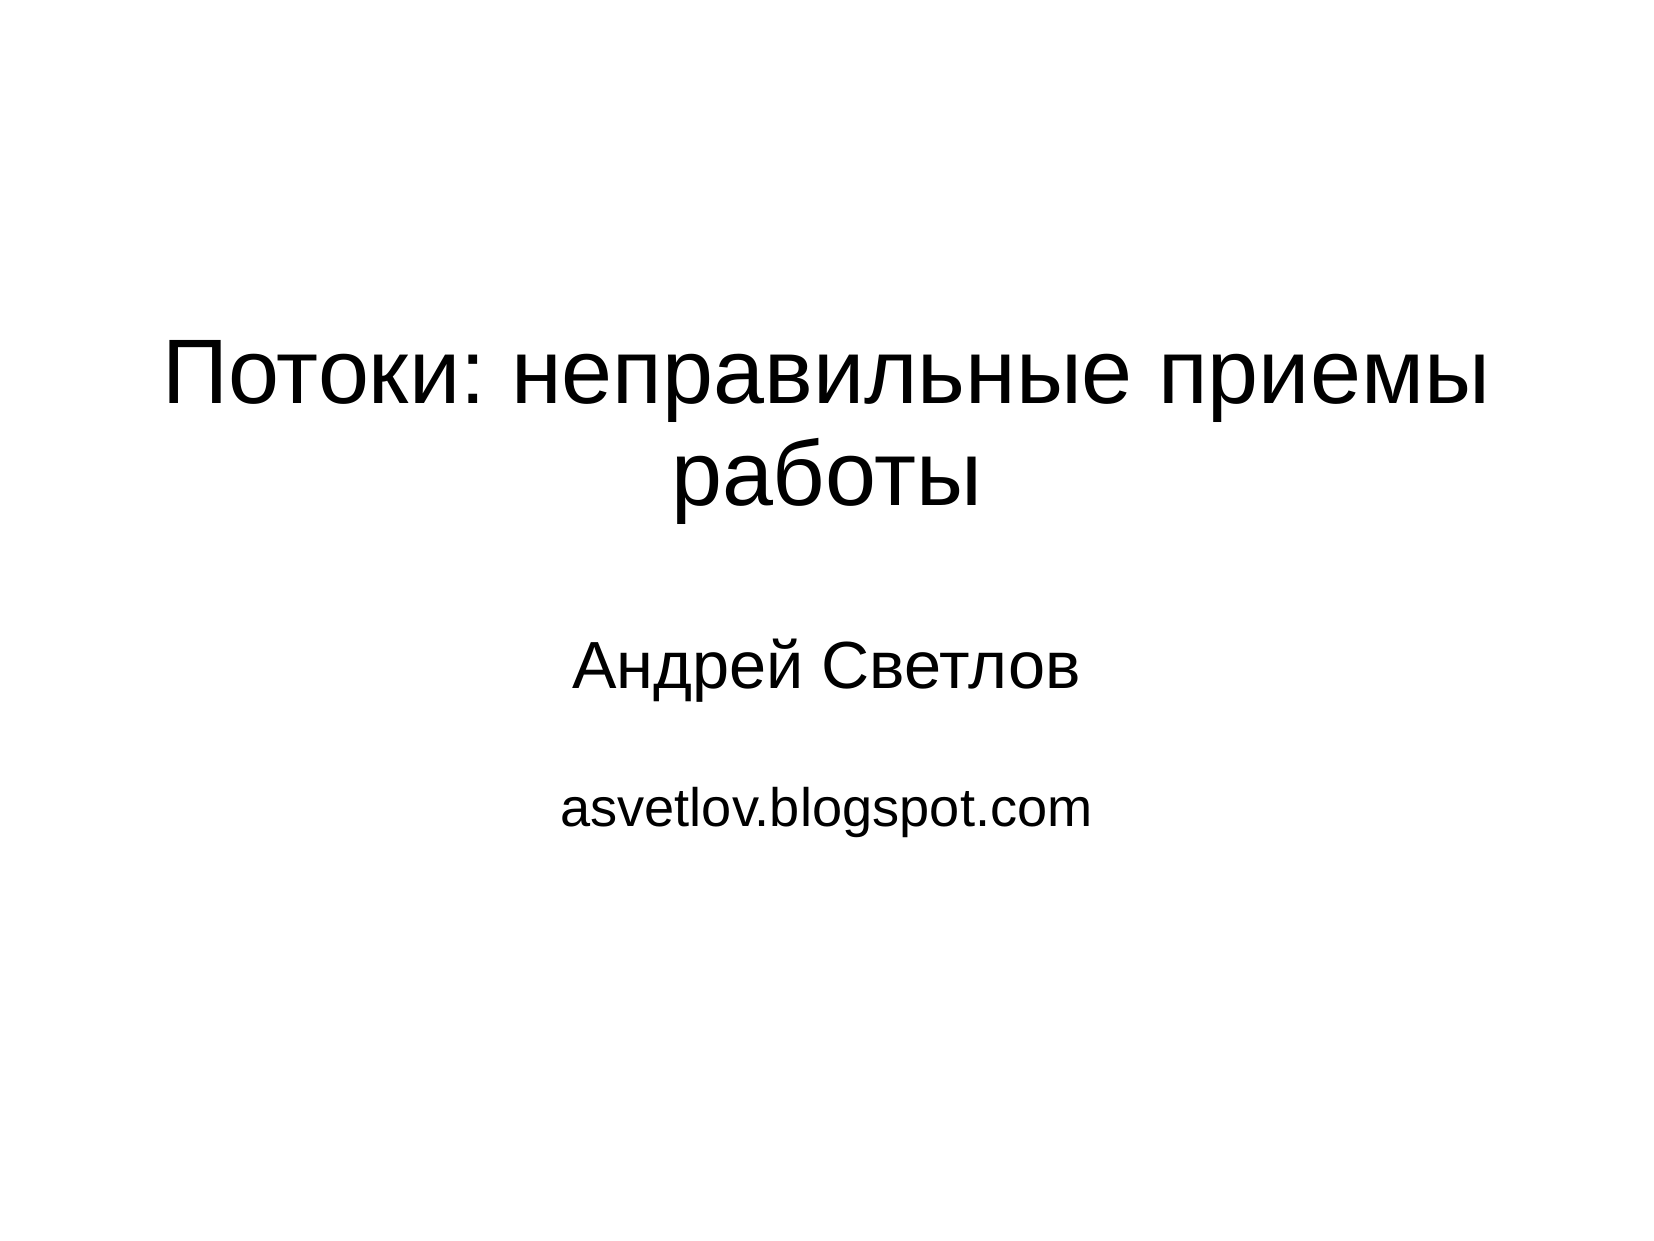

# Потоки: неправильные приемы работы
Андрей Светлов
asvetlov.blogspot.com